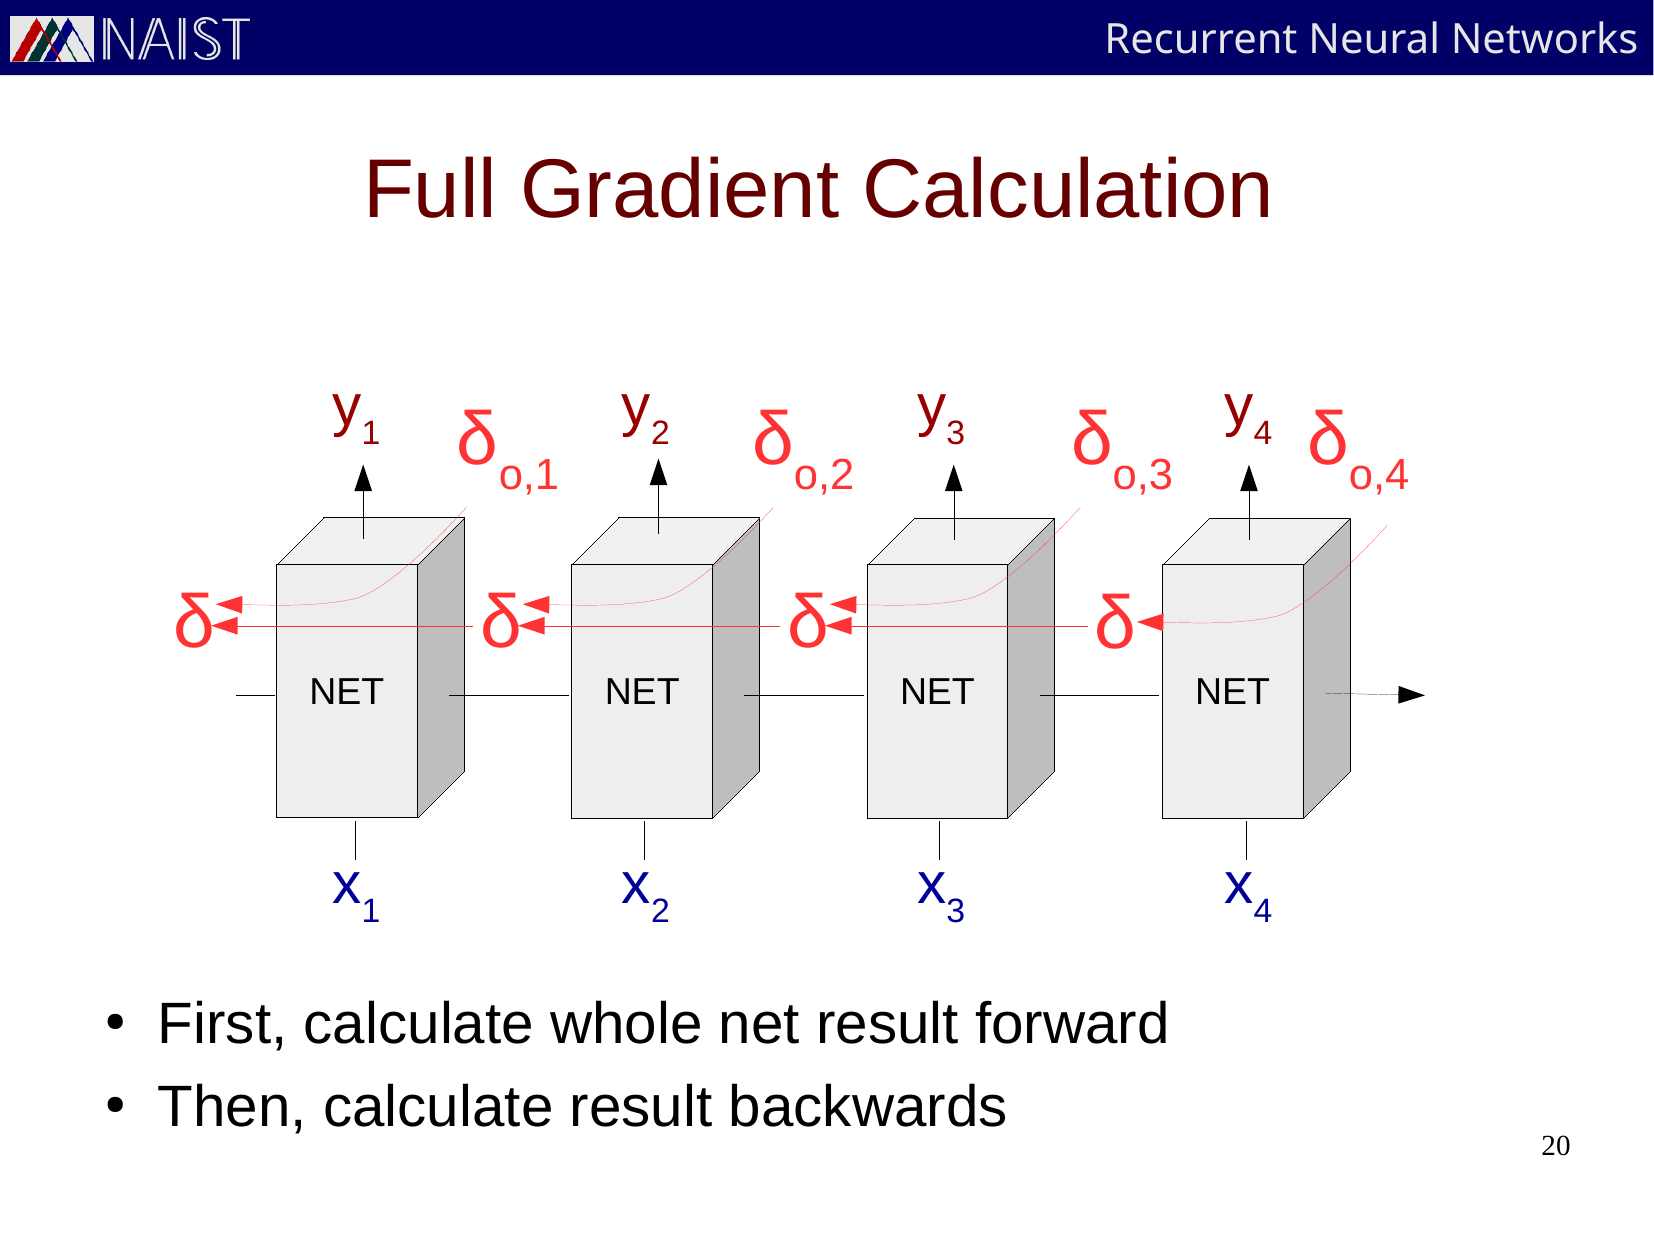

# Full Gradient Calculation
y1
y2
y3
y4
δo,4
δo,3
δo,2
δo,1
δ
δ
δ
NET
NET
NET
NET
δ
x1
x2
x3
x4
First, calculate whole net result forward
Then, calculate result backwards
20